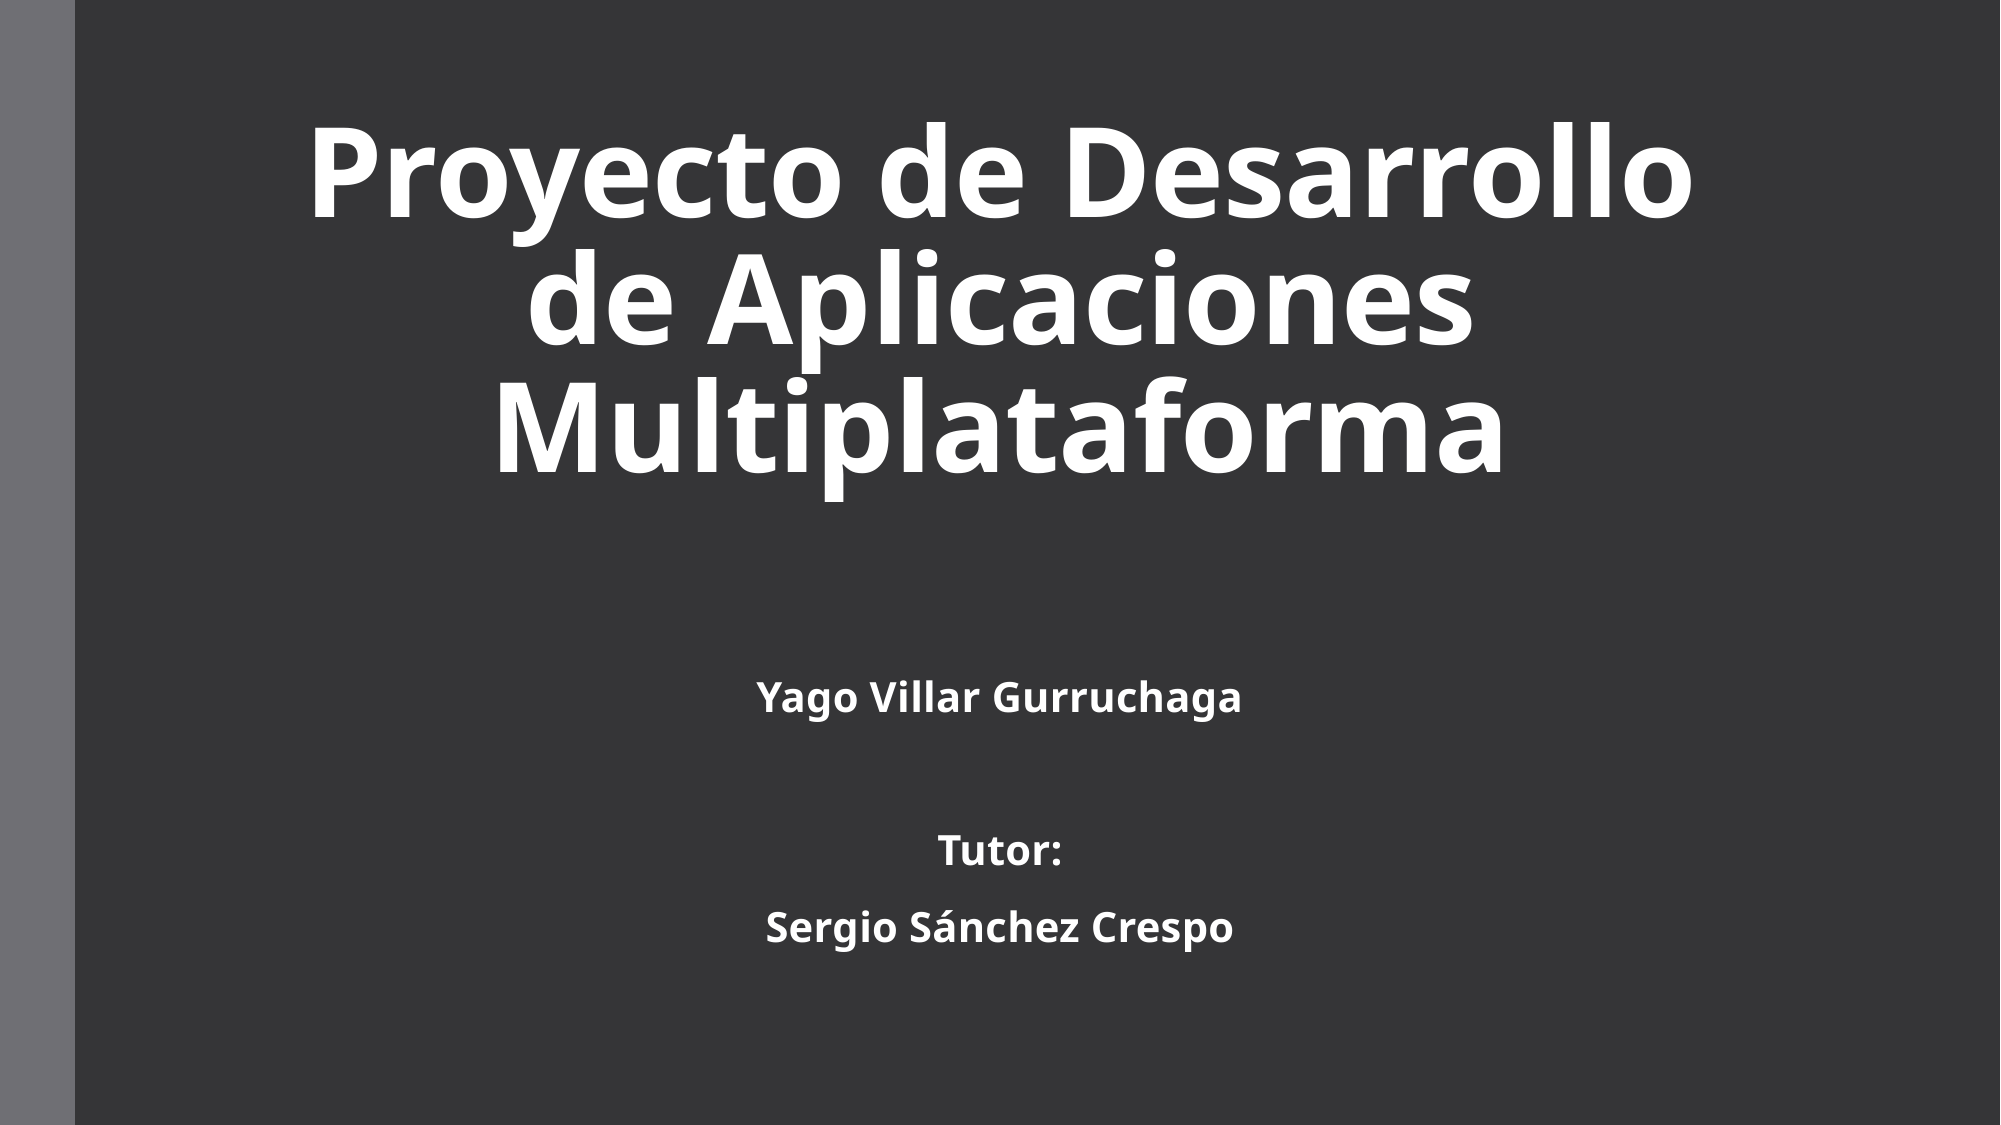

# Proyecto de Desarrollo de Aplicaciones Multiplataforma
Yago Villar Gurruchaga
Tutor:
Sergio Sánchez Crespo